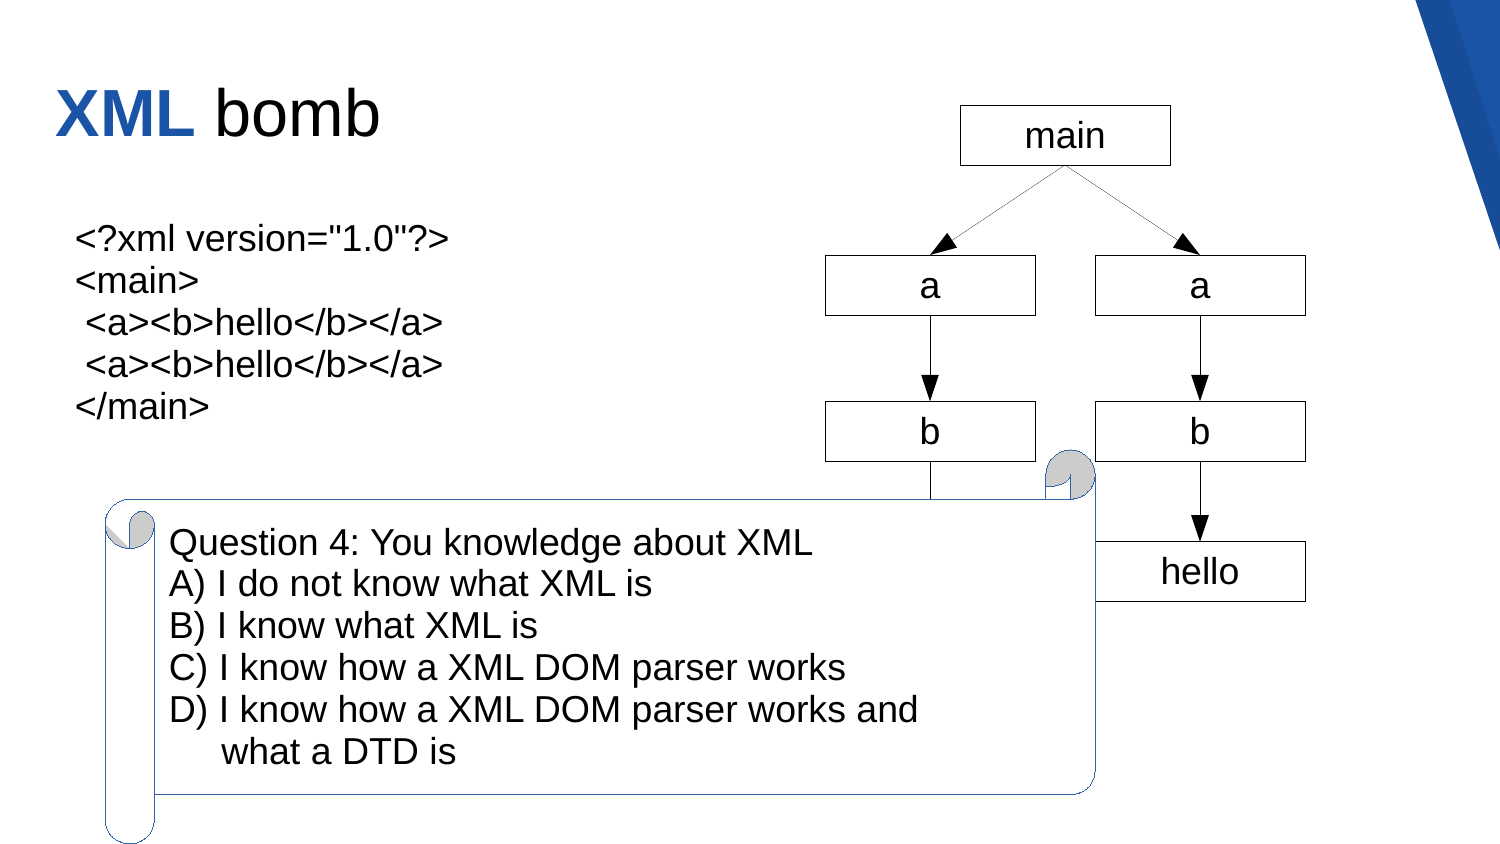

# XML bomb
main
<?xml version="1.0"?>
<main>
 <a><b>hello</b></a>
 <a><b>hello</b></a>
</main>
a
a
b
b
Question 4: You knowledge about XML
A) I do not know what XML is
B) I know what XML is
C) I know how a XML DOM parser works
D) I know how a XML DOM parser works and
 what a DTD is
hello
hello